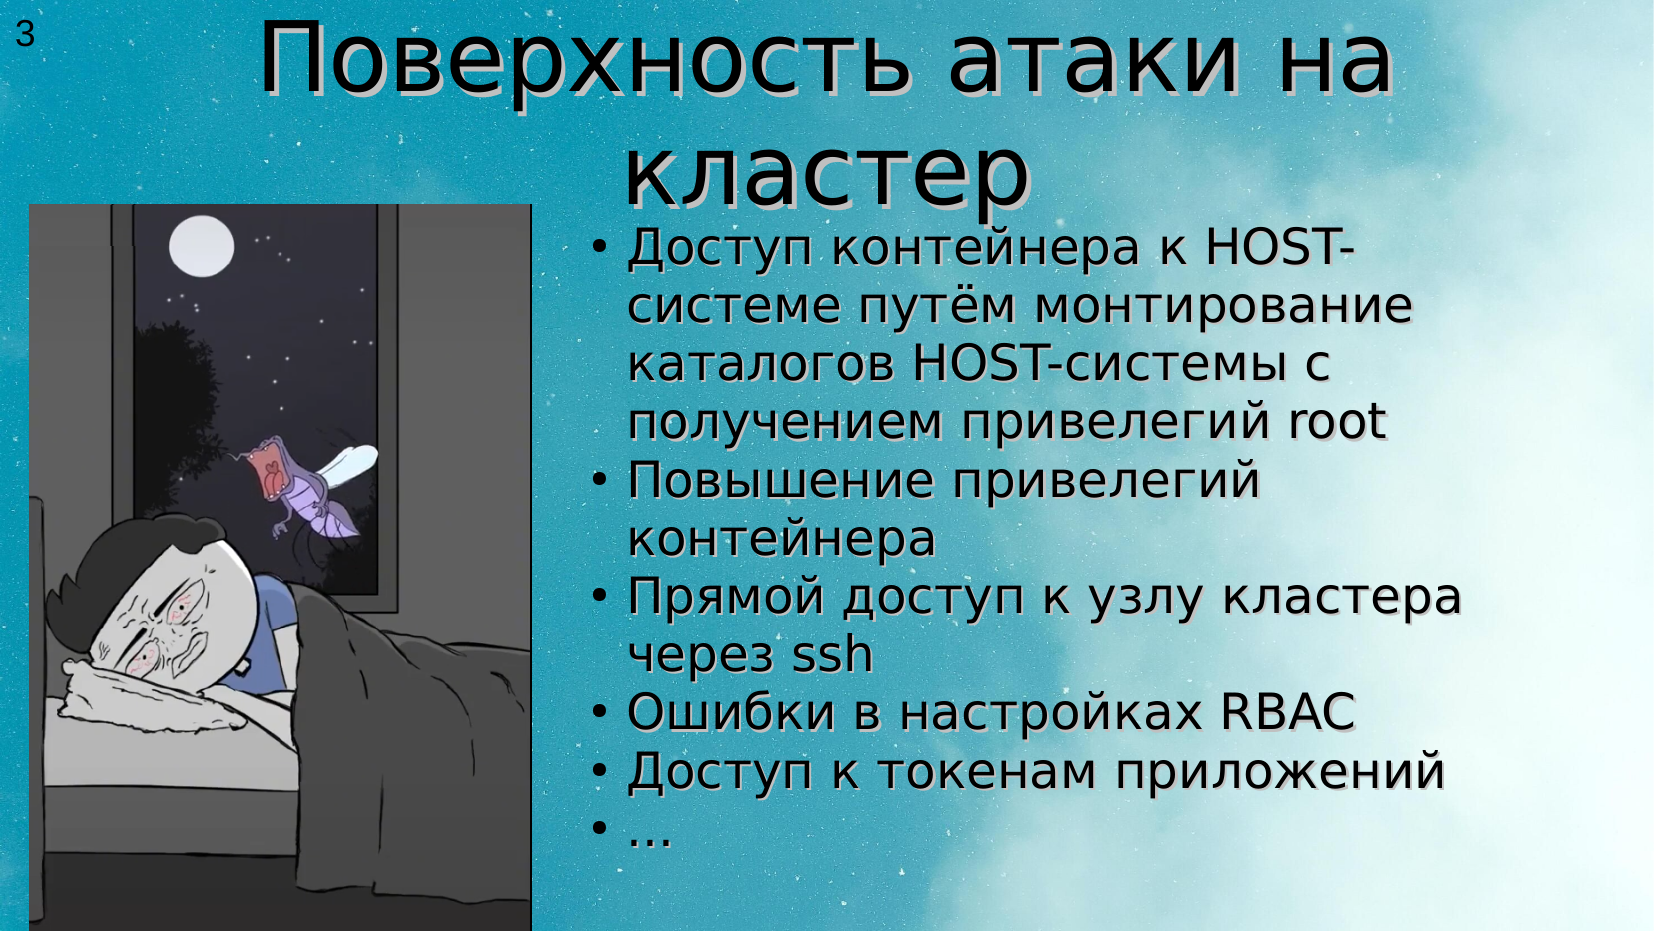

# Поверхность атаки на кластер
Доступ контейнера к HOST-системе путём монтирование каталогов HOST-системы c получением привелегий root
Повышение привелегий контейнера
Прямой доступ к узлу кластера через ssh
Ошибки в настройках RBAC
Доступ к токенам приложений
...